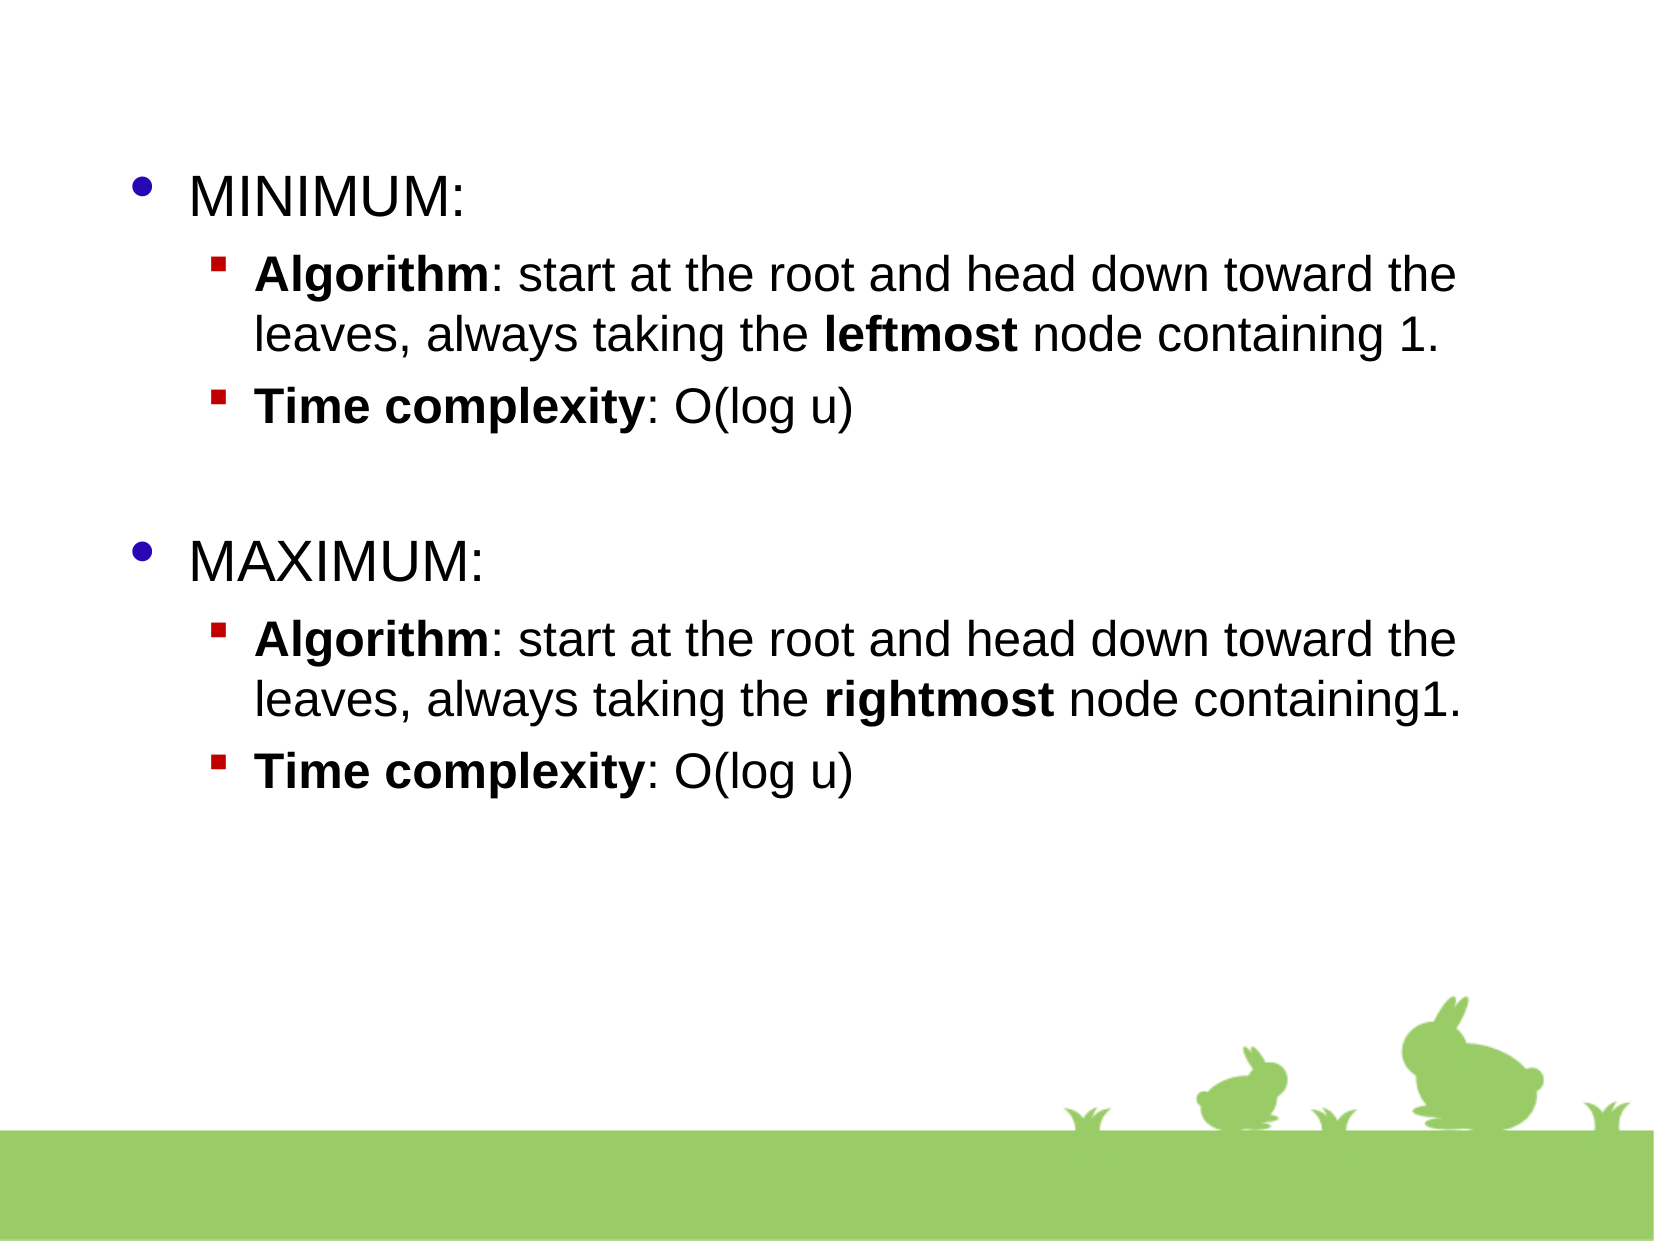

MINIMUM:
Algorithm: start at the root and head down toward the leaves, always taking the leftmost node containing 1.
Time complexity: O(log u)
MAXIMUM:
Algorithm: start at the root and head down toward the
leaves, always taking the rightmost node containing1.
Time complexity: O(log u)